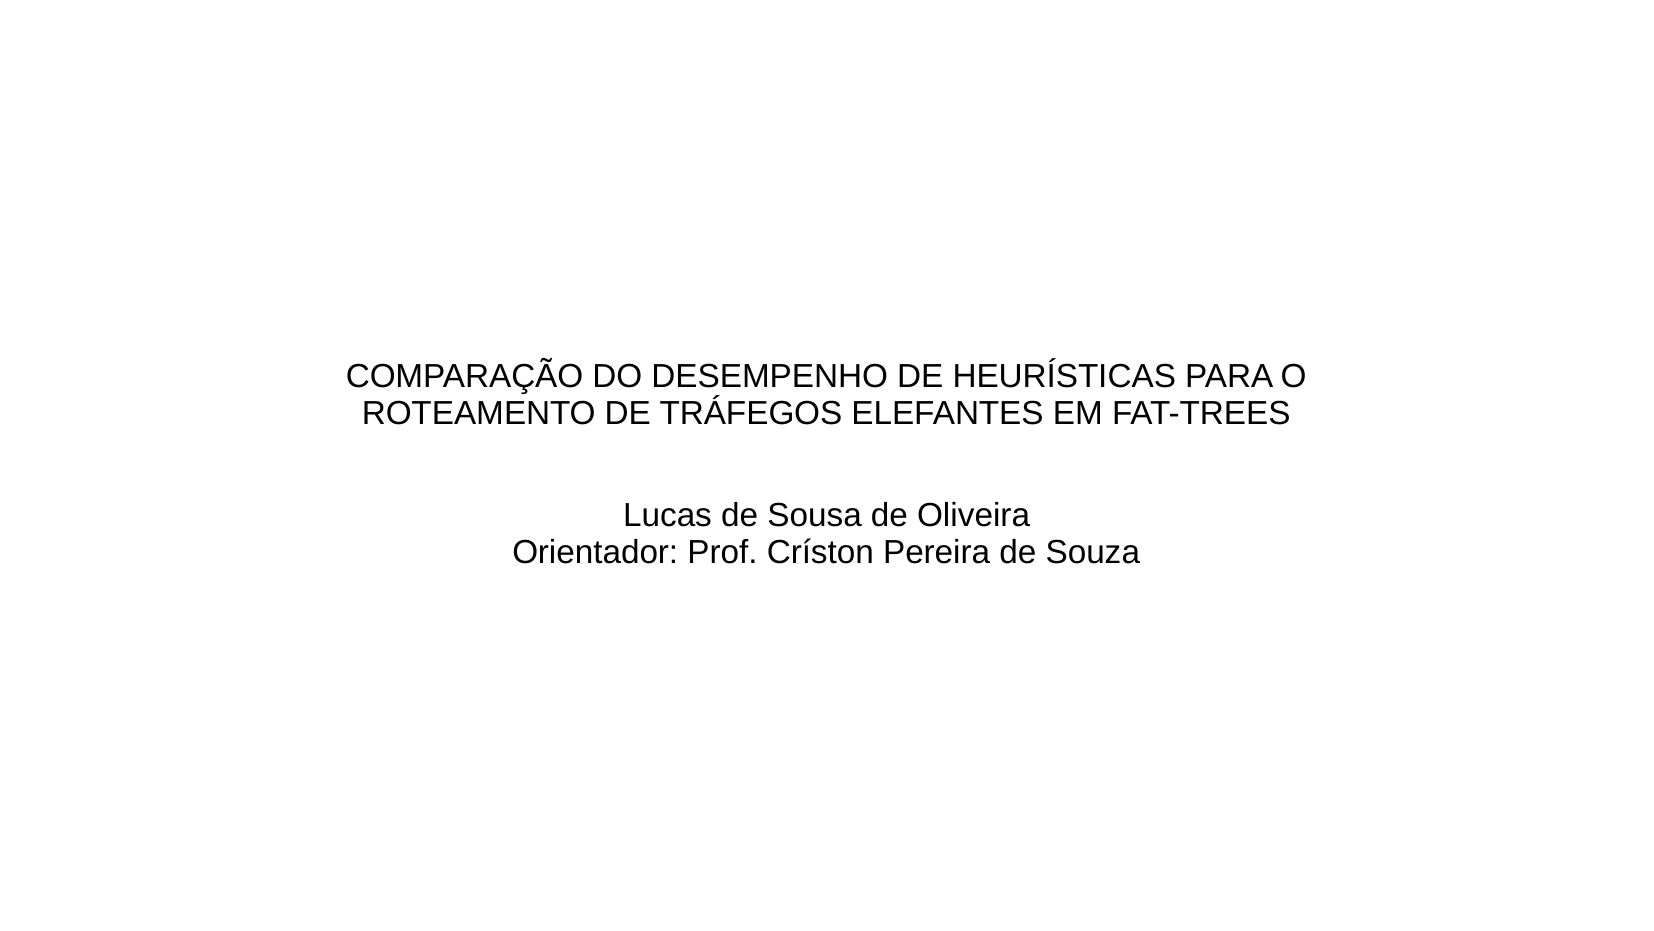

Lucas de Sousa de Oliveira
Orientador: Prof. Críston Pereira de Souza
# COMPARAÇÃO DO DESEMPENHO DE HEURÍSTICAS PARA O ROTEAMENTO DE TRÁFEGOS ELEFANTES EM FAT-TREES